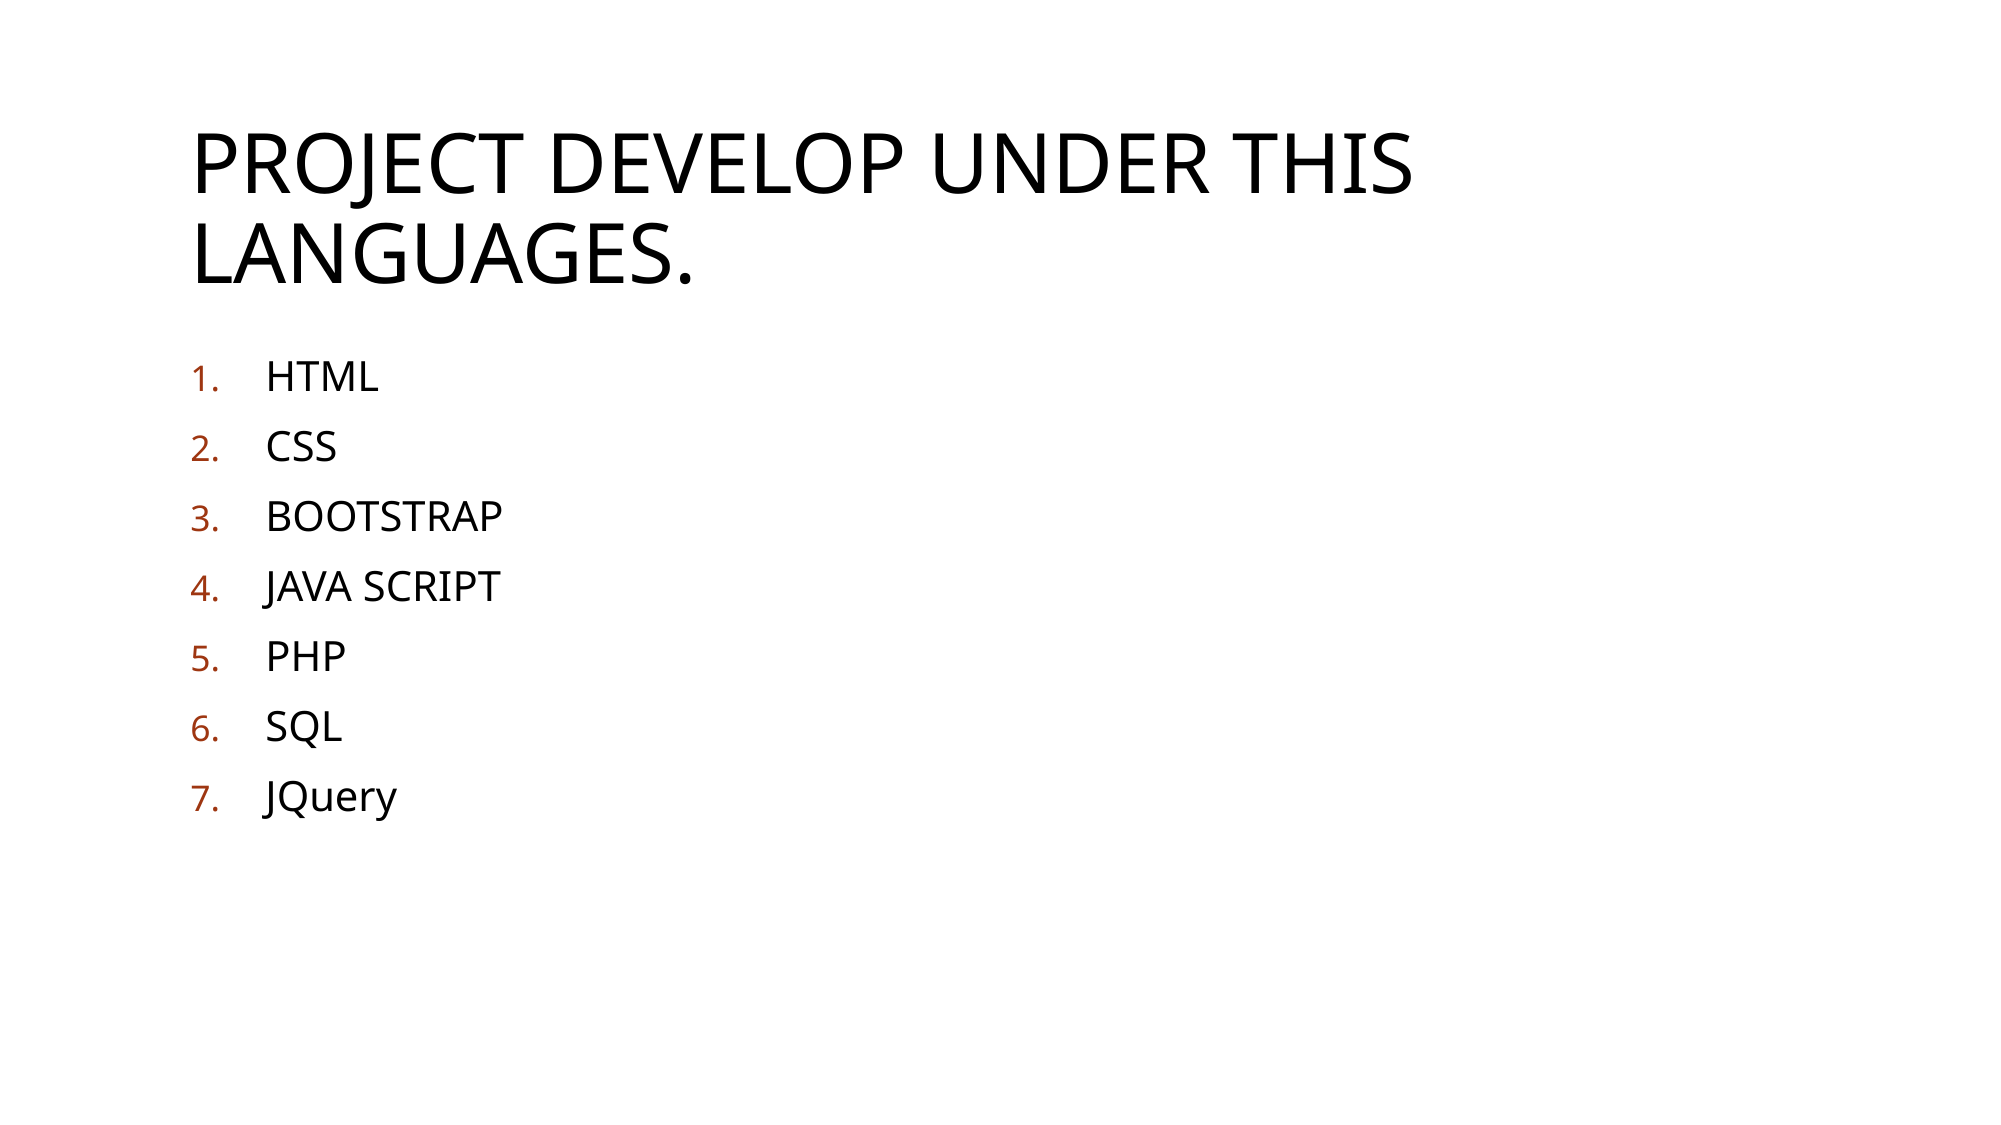

# project develop under this languages.
HTML
CSS
BOOTSTRAP
JAVA SCRIPT
PHP
SQL
JQuery
6